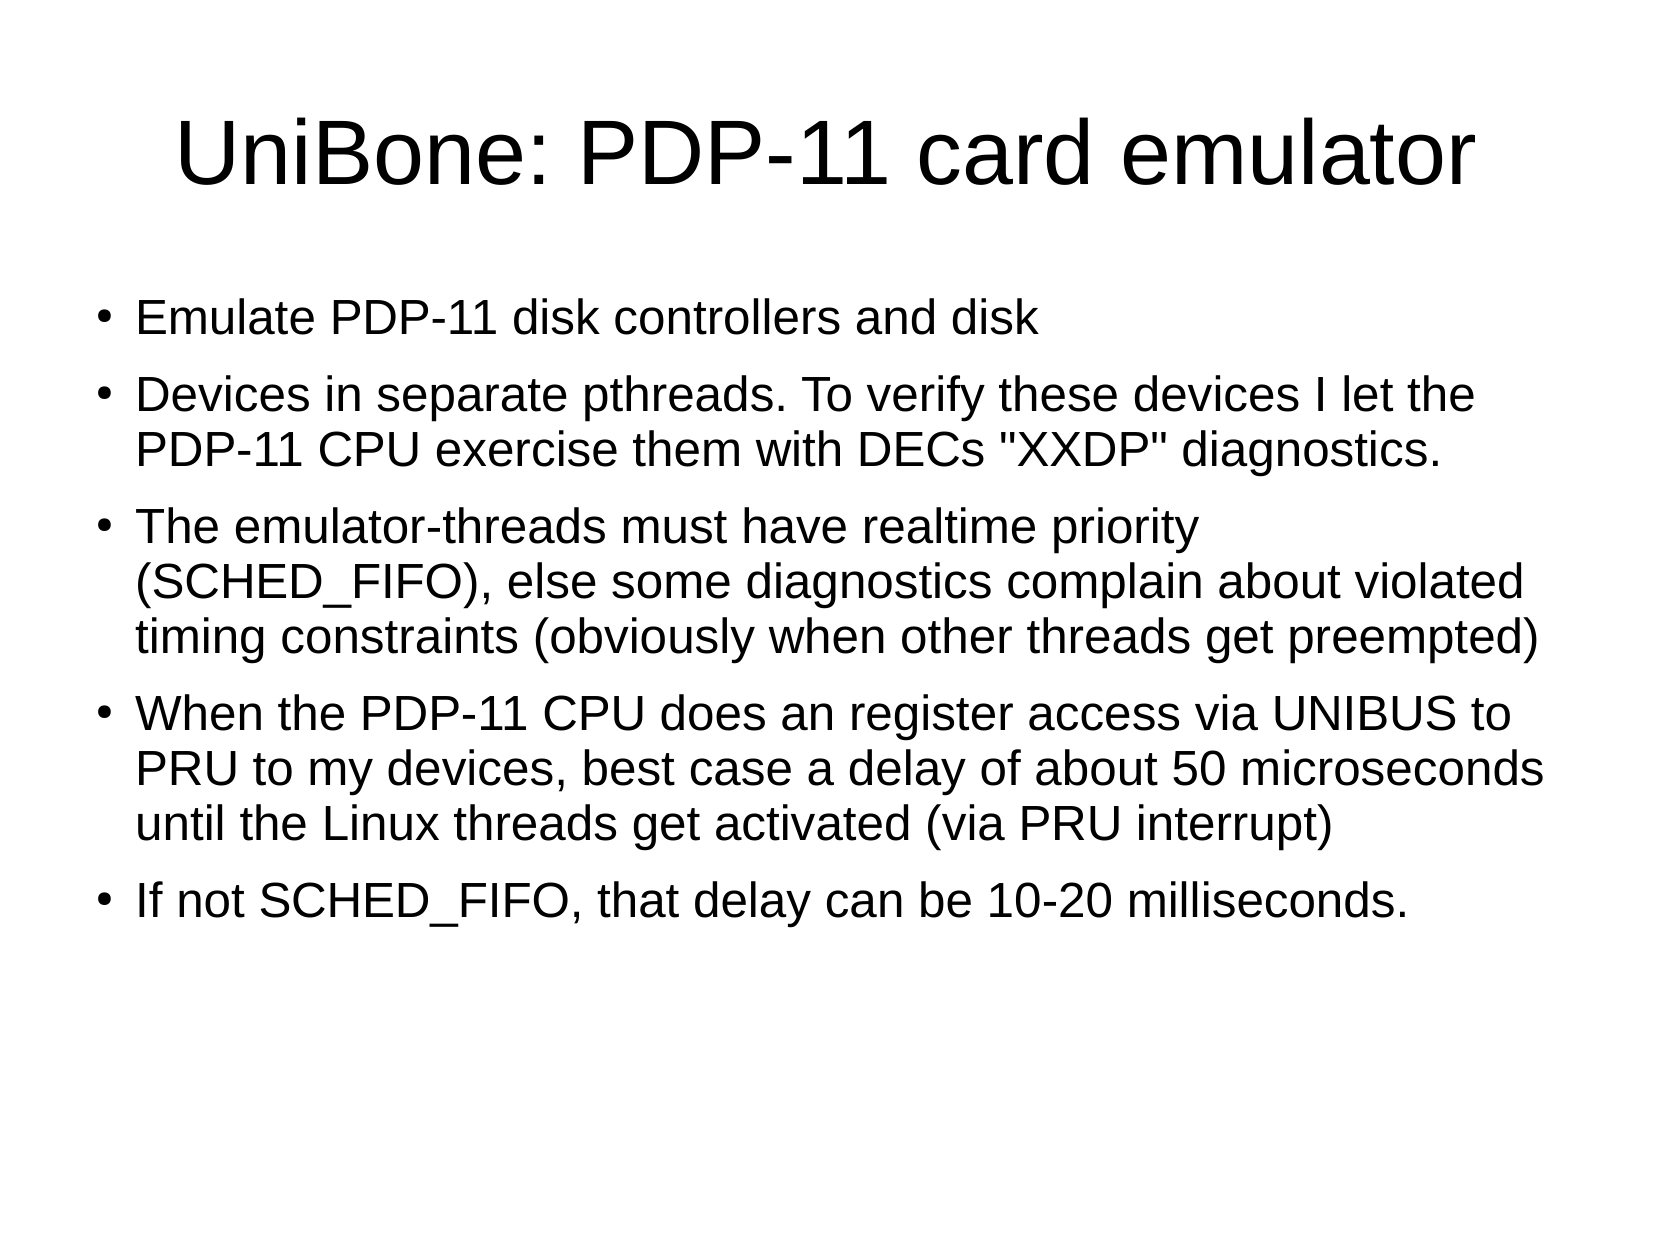

# UniBone: PDP-11 card emulator
Emulate PDP-11 disk controllers and disk
Devices in separate pthreads. To verify these devices I let the PDP-11 CPU exercise them with DECs "XXDP" diagnostics.
The emulator-threads must have realtime priority (SCHED_FIFO), else some diagnostics complain about violated timing constraints (obviously when other threads get preempted)
When the PDP-11 CPU does an register access via UNIBUS to PRU to my devices, best case a delay of about 50 microseconds until the Linux threads get activated (via PRU interrupt)
If not SCHED_FIFO, that delay can be 10-20 milliseconds.